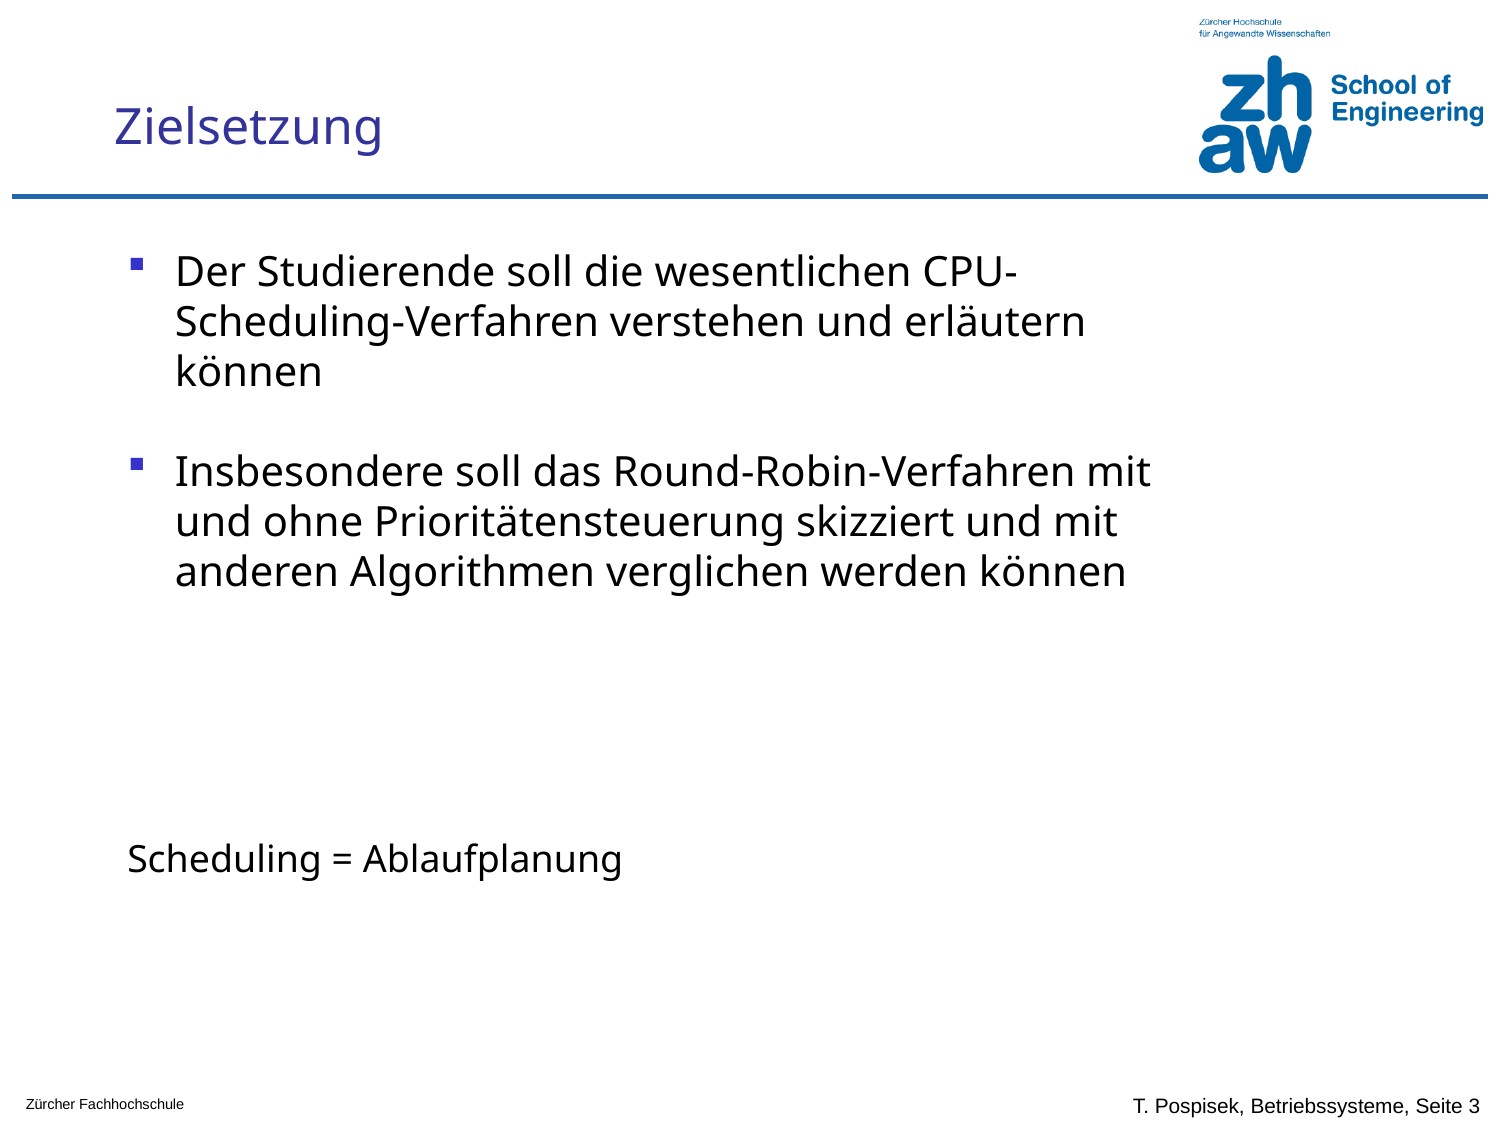

# Zielsetzung
Der Studierende soll die wesentlichen CPU-Scheduling-Verfahren verstehen und erläutern können
Insbesondere soll das Round-Robin-Verfahren mit und ohne Prioritätensteuerung skizziert und mit anderen Algorithmen verglichen werden können
Scheduling = Ablaufplanung